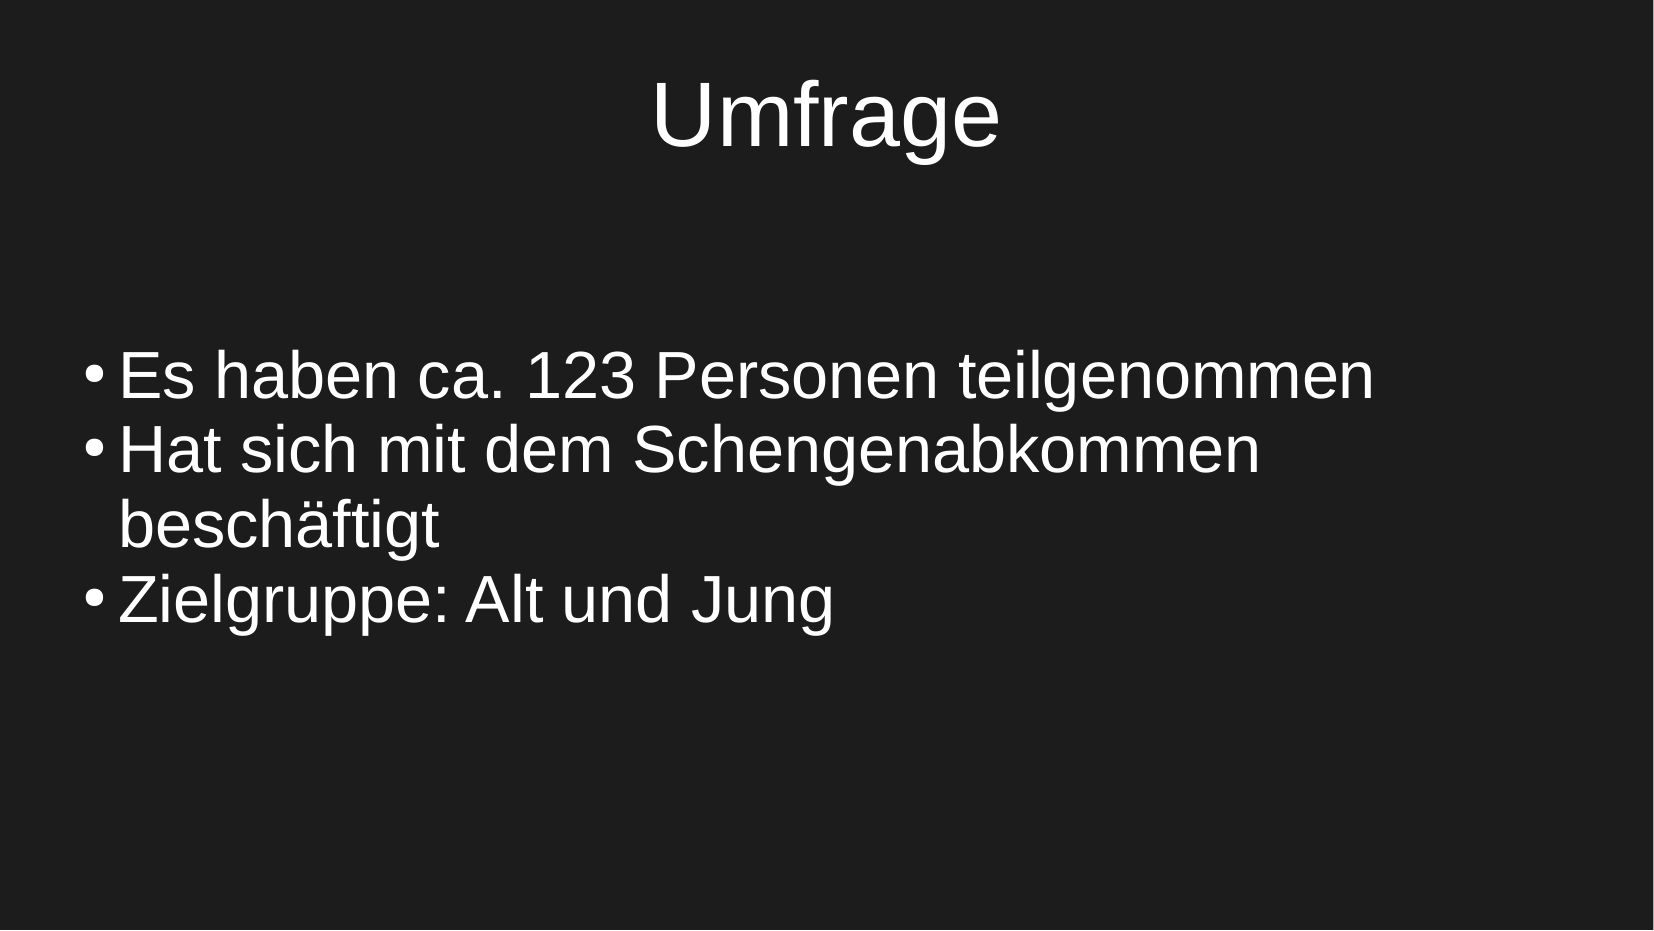

# Umfrage
Es haben ca. 123 Personen teilgenommen
Hat sich mit dem Schengenabkommen beschäftigt
Zielgruppe: Alt und Jung